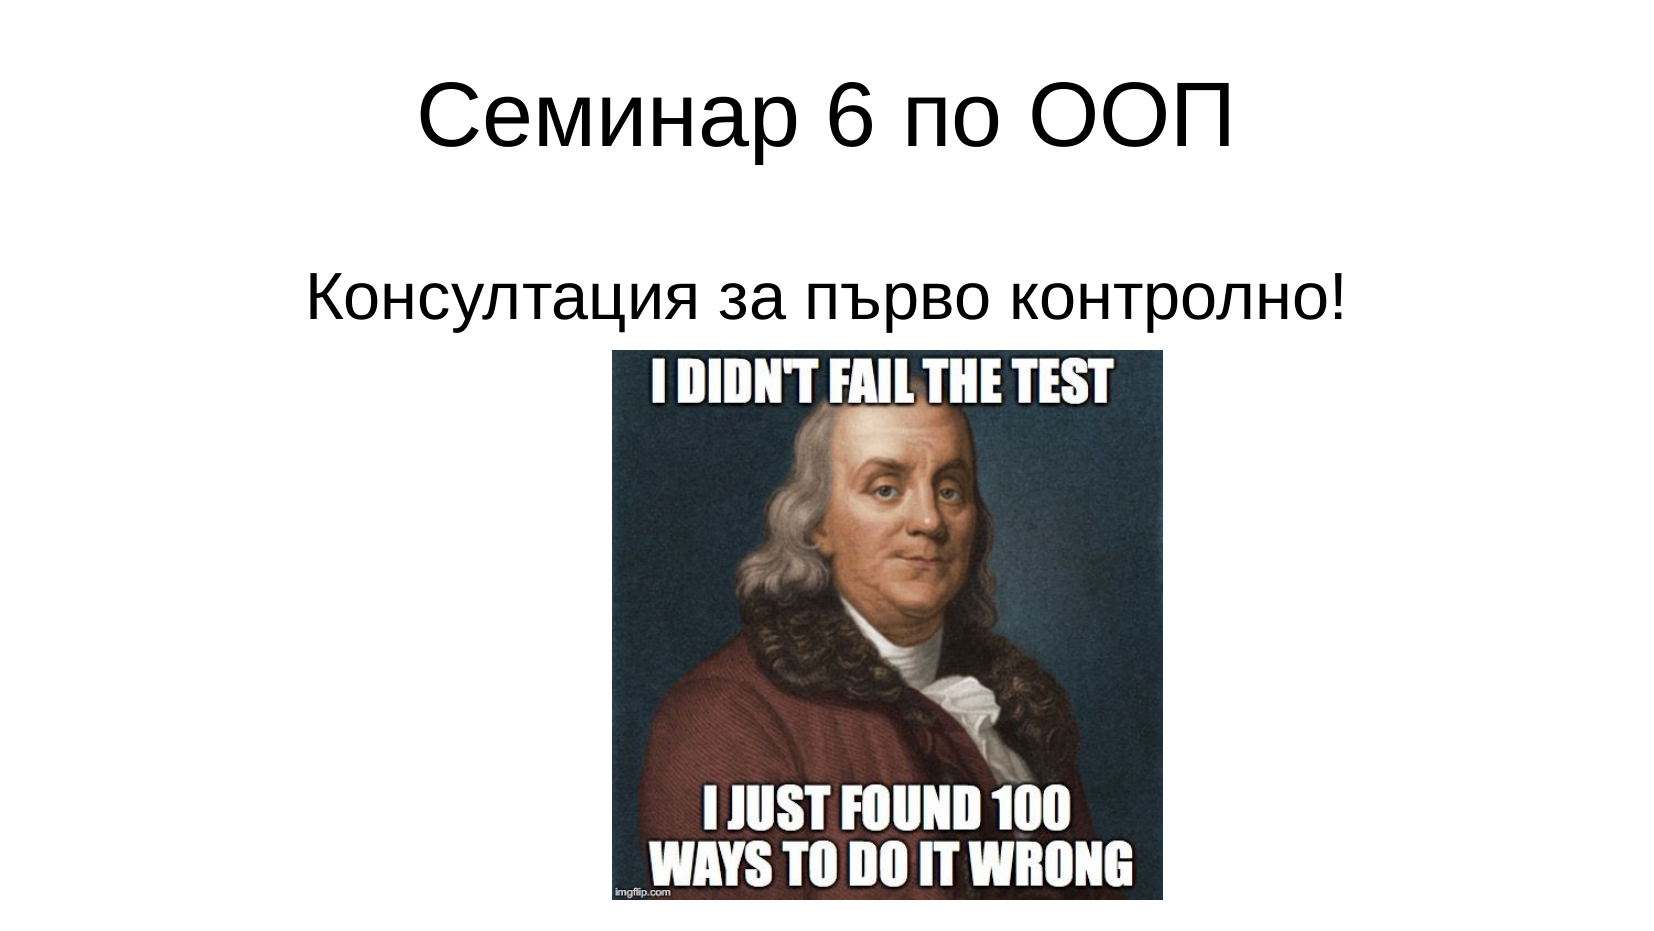

# Семинар 6 по ООП
Консултация за първо контролно!